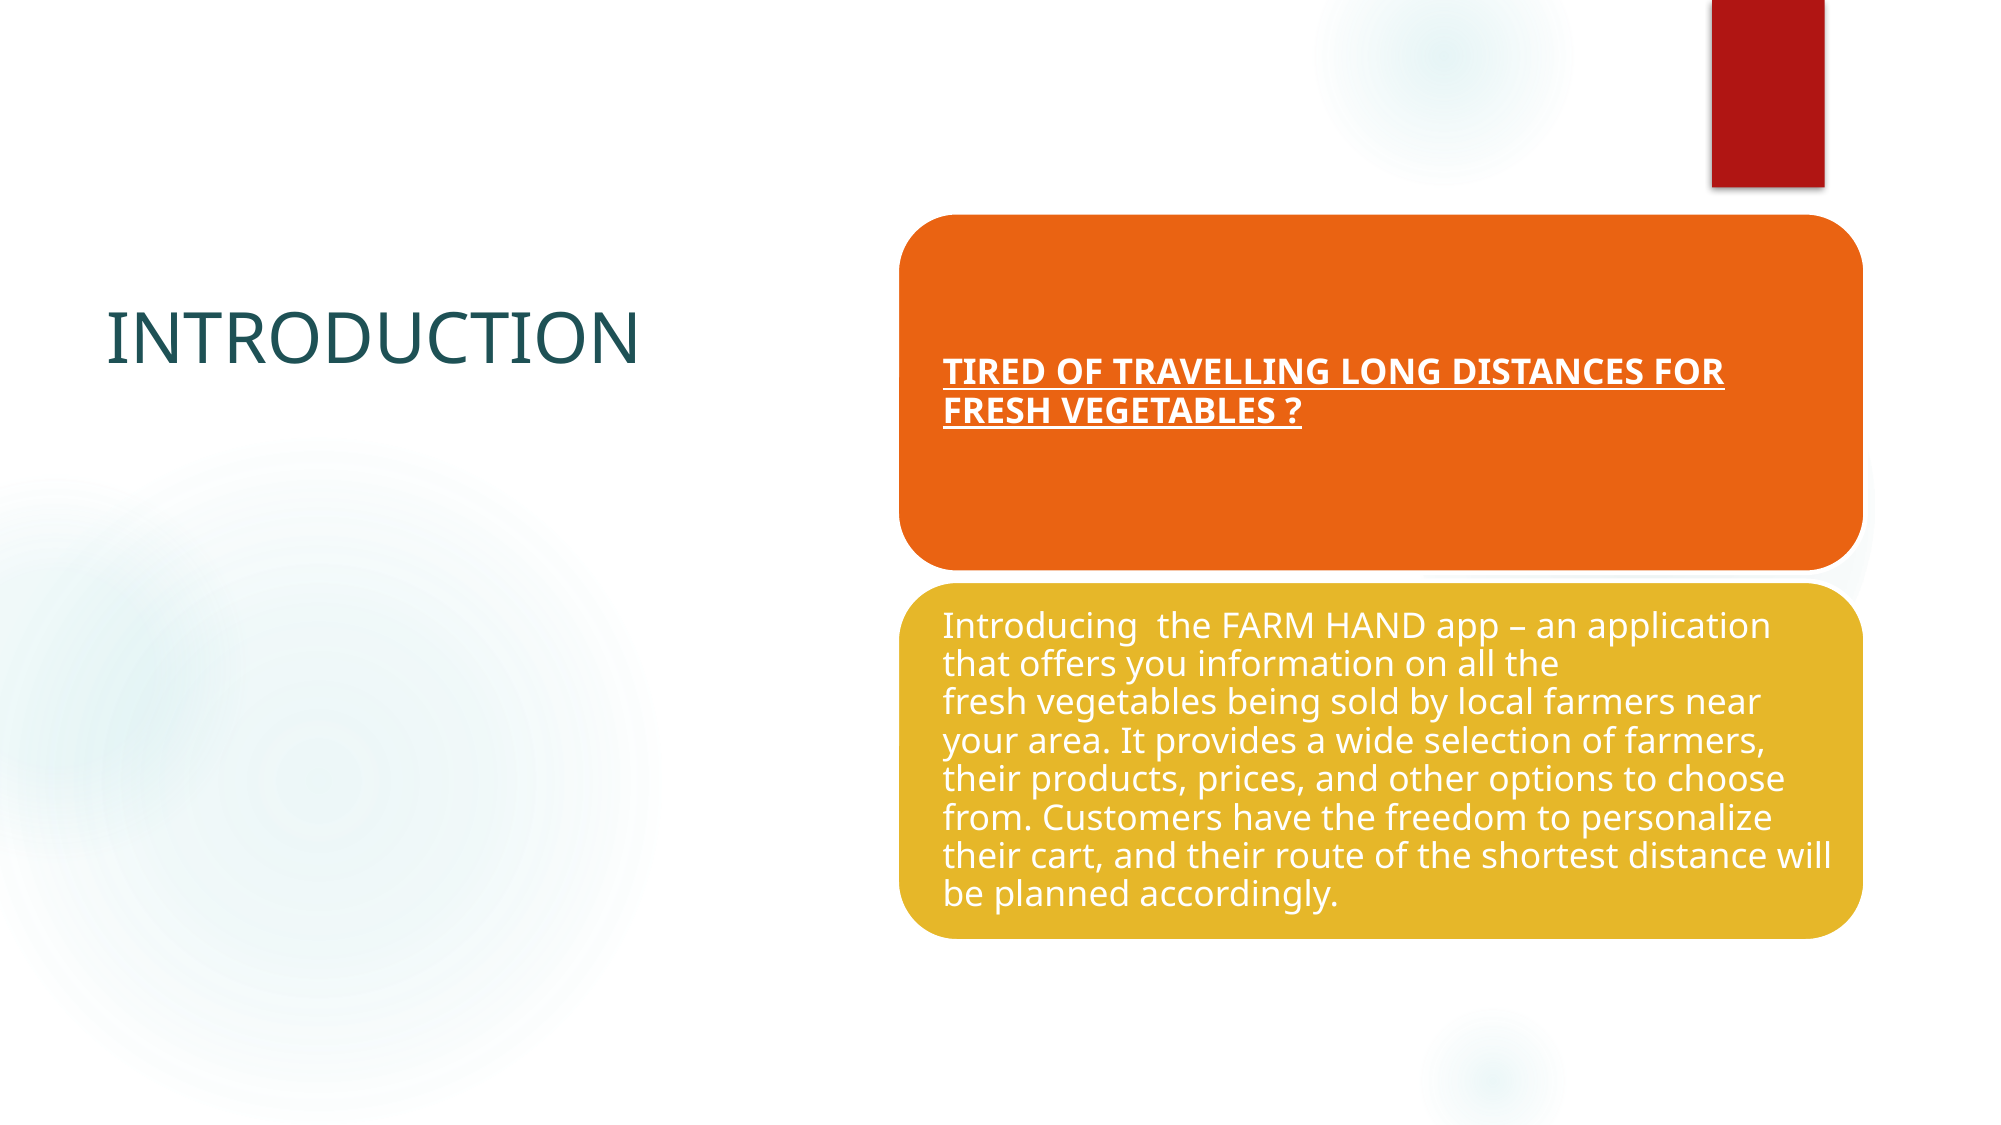

TIRED OF TRAVELLING LONG DISTANCES FOR FRESH VEGETABLES ?
Introducing  the FARM HAND app – an application  that offers you information on all the fresh vegetables being sold by local farmers near your area. It provides a wide selection of farmers, their products, prices, and other options to choose from. Customers have the freedom to personalize their cart, and their route of the shortest distance will be planned accordingly.
# INTRODUCTION